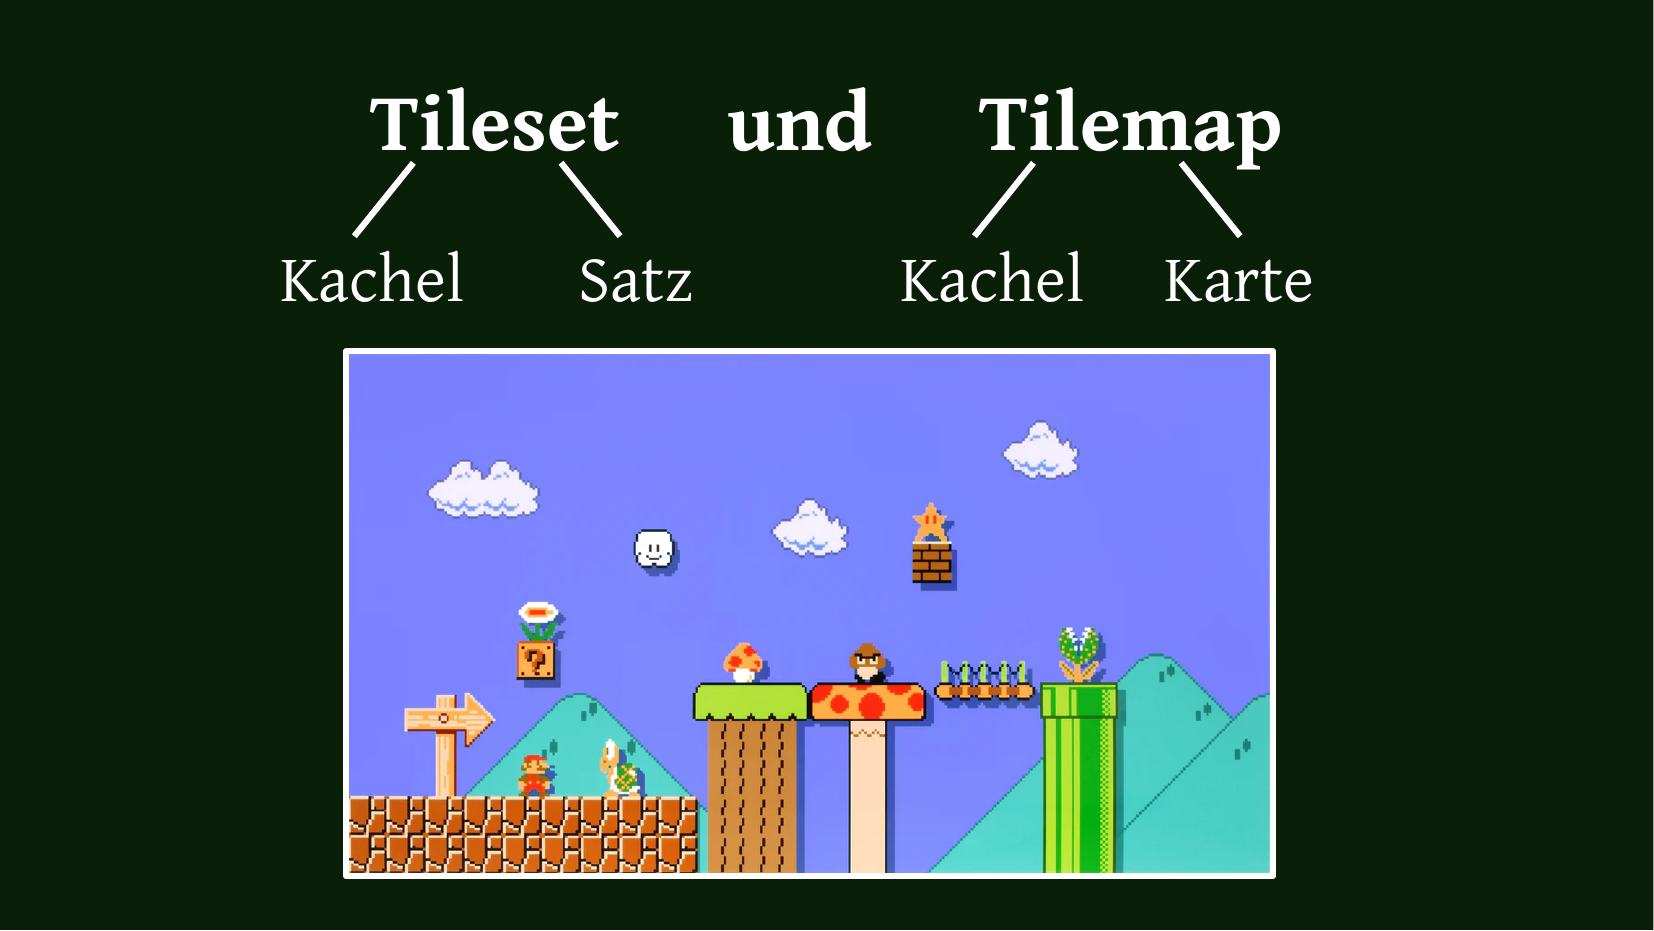

# Tileset und Tilemap
Kachel
Satz
Kachel
Karte